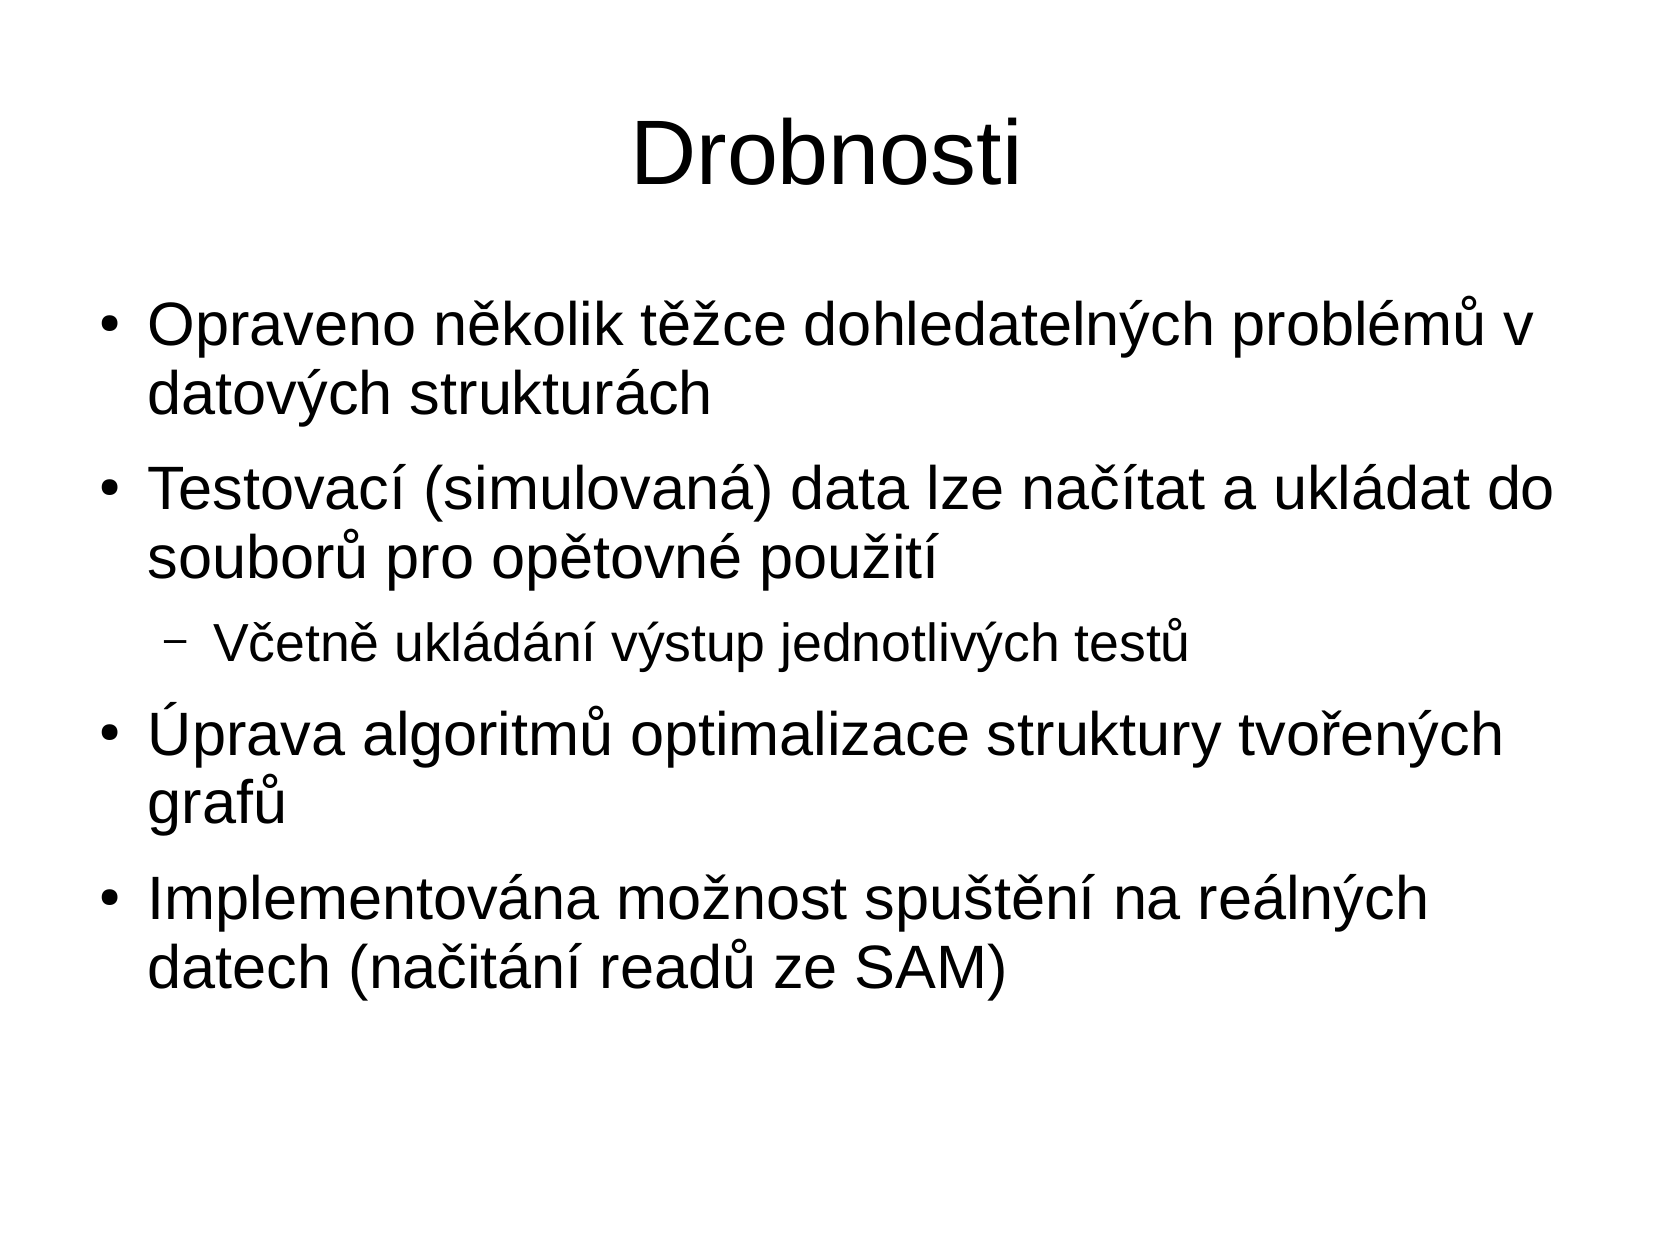

# Drobnosti
Opraveno několik těžce dohledatelných problémů v datových strukturách
Testovací (simulovaná) data lze načítat a ukládat do souborů pro opětovné použití
Včetně ukládání výstup jednotlivých testů
Úprava algoritmů optimalizace struktury tvořených grafů
Implementována možnost spuštění na reálných datech (načitání readů ze SAM)